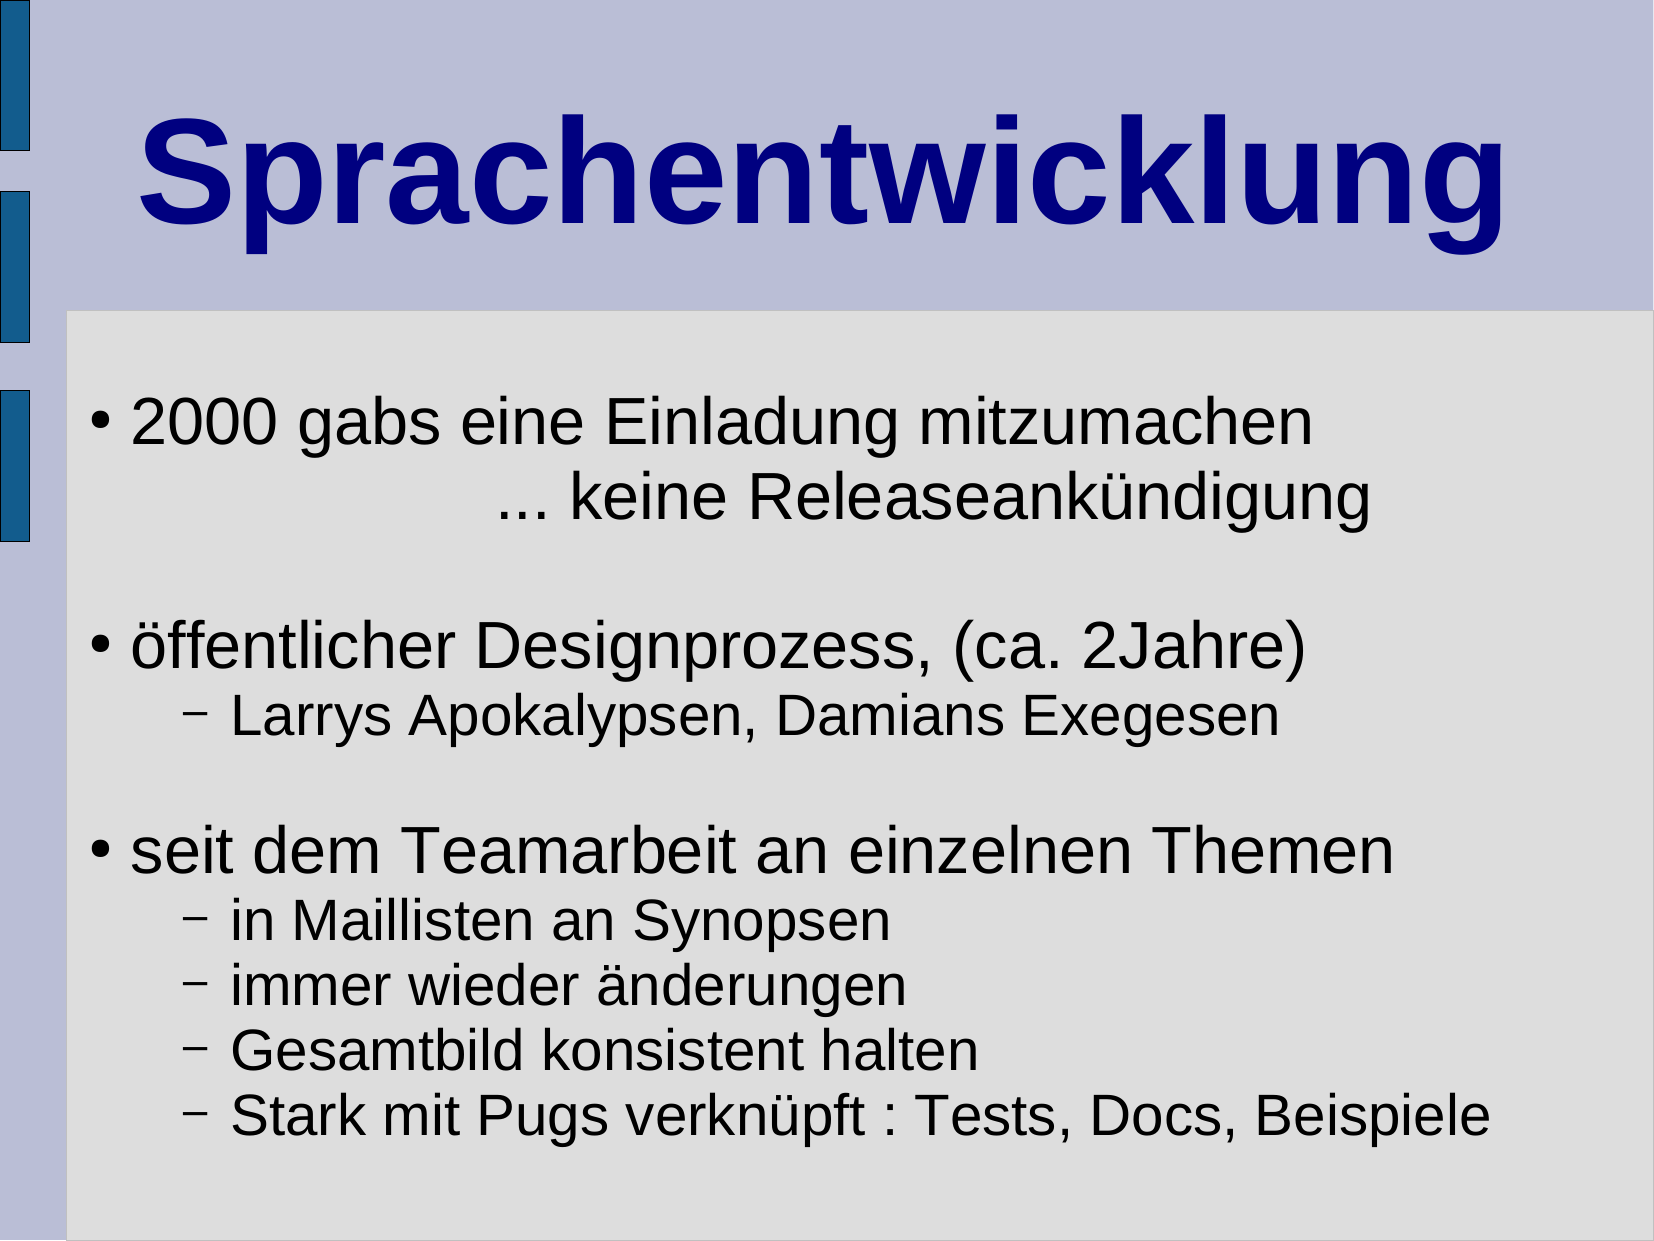

# Sprachentwicklung
 2000 gabs eine Einladung mitzumachen
 ... keine Releaseankündigung
 öffentlicher Designprozess, (ca. 2Jahre)
Larrys Apokalypsen, Damians Exegesen
 seit dem Teamarbeit an einzelnen Themen
in Maillisten an Synopsen
immer wieder änderungen
Gesamtbild konsistent halten
Stark mit Pugs verknüpft : Tests, Docs, Beispiele